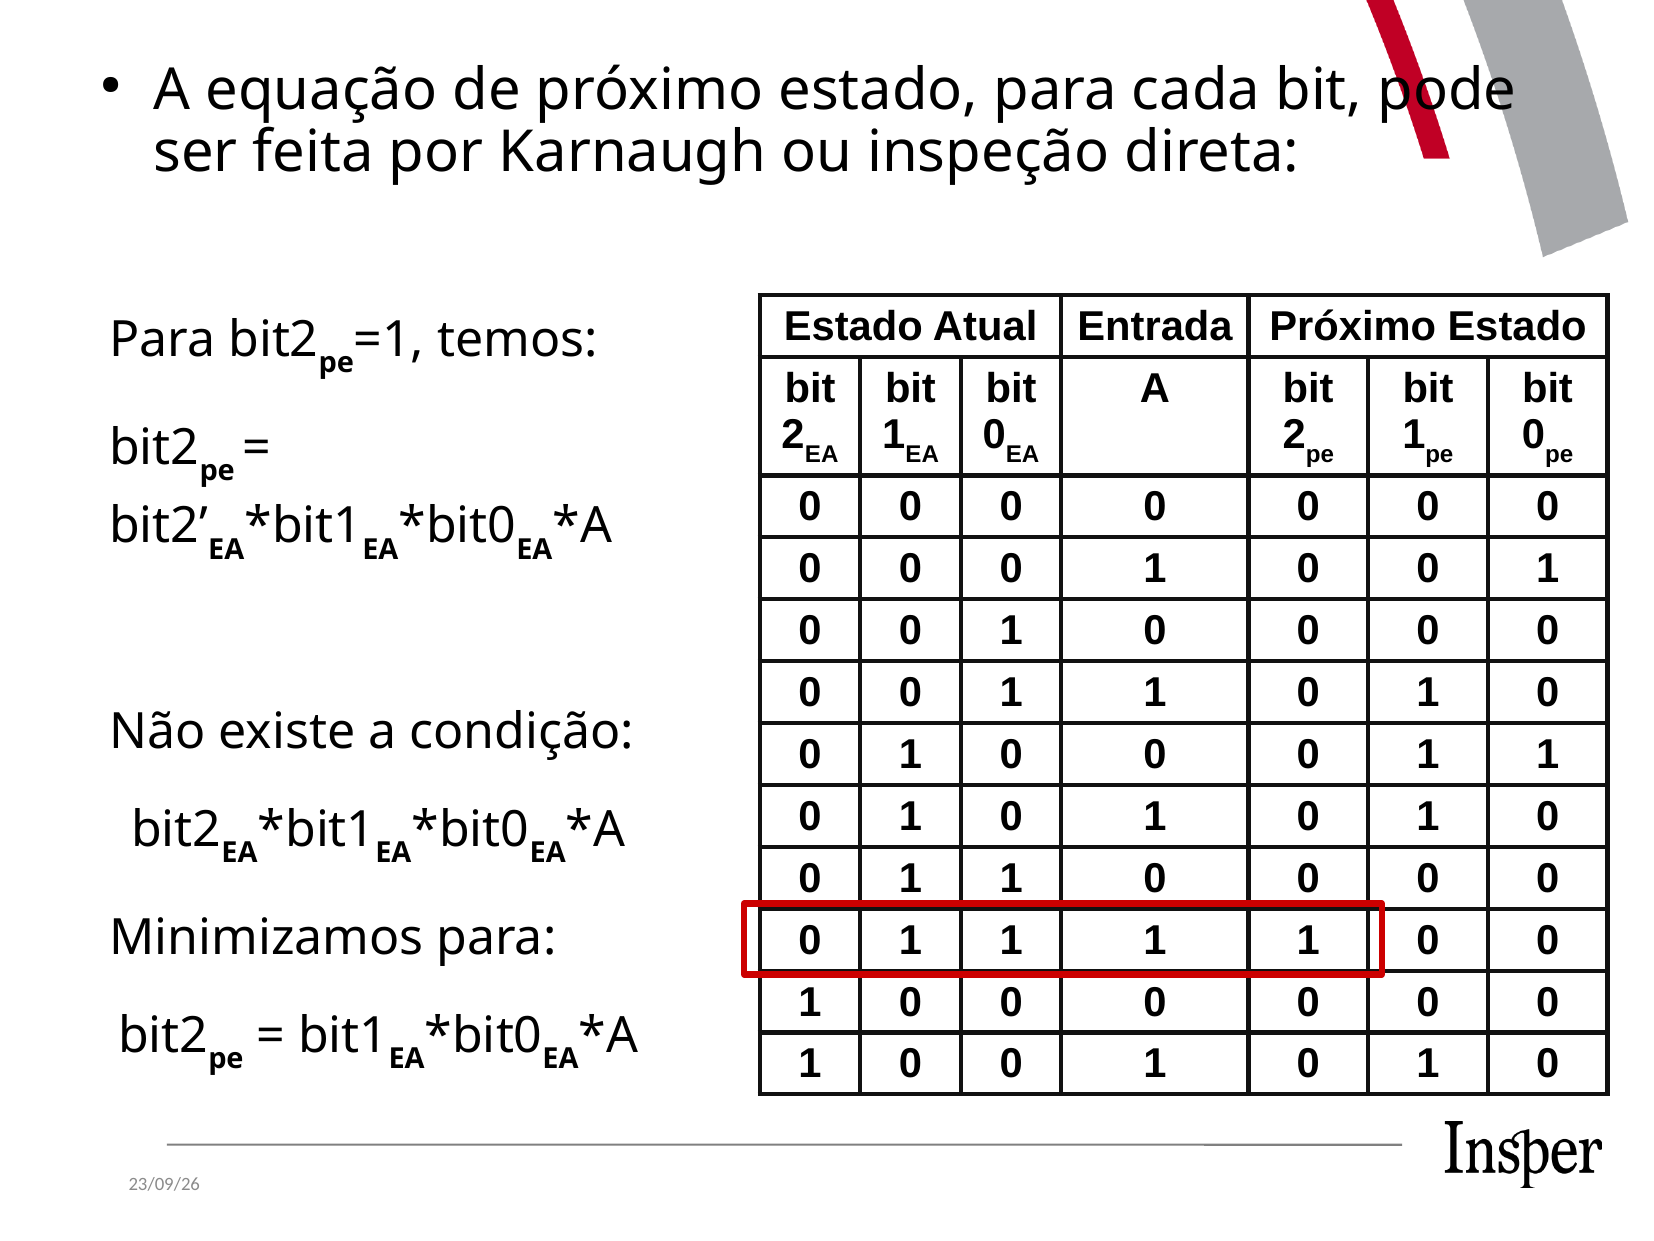

# A equação de próximo estado, para cada bit, pode ser feita por Karnaugh ou inspeção direta:
Para bit2pe=1, temos:
bit2pe = bit2’EA*bit1EA*bit0EA*A
Não existe a condição:
bit2EA*bit1EA*bit0EA*A
Minimizamos para:
bit2pe = bit1EA*bit0EA*A
| Estado Atual | | | Entrada | Próximo Estado | | |
| --- | --- | --- | --- | --- | --- | --- |
| bit2EA | bit1EA | bit0EA | A | bit 2pe | bit 1pe | bit 0pe |
| 0 | 0 | 0 | 0 | 0 | 0 | 0 |
| 0 | 0 | 0 | 1 | 0 | 0 | 1 |
| 0 | 0 | 1 | 0 | 0 | 0 | 0 |
| 0 | 0 | 1 | 1 | 0 | 1 | 0 |
| 0 | 1 | 0 | 0 | 0 | 1 | 1 |
| 0 | 1 | 0 | 1 | 0 | 1 | 0 |
| 0 | 1 | 1 | 0 | 0 | 0 | 0 |
| 0 | 1 | 1 | 1 | 1 | 0 | 0 |
| 1 | 0 | 0 | 0 | 0 | 0 | 0 |
| 1 | 0 | 0 | 1 | 0 | 1 | 0 |